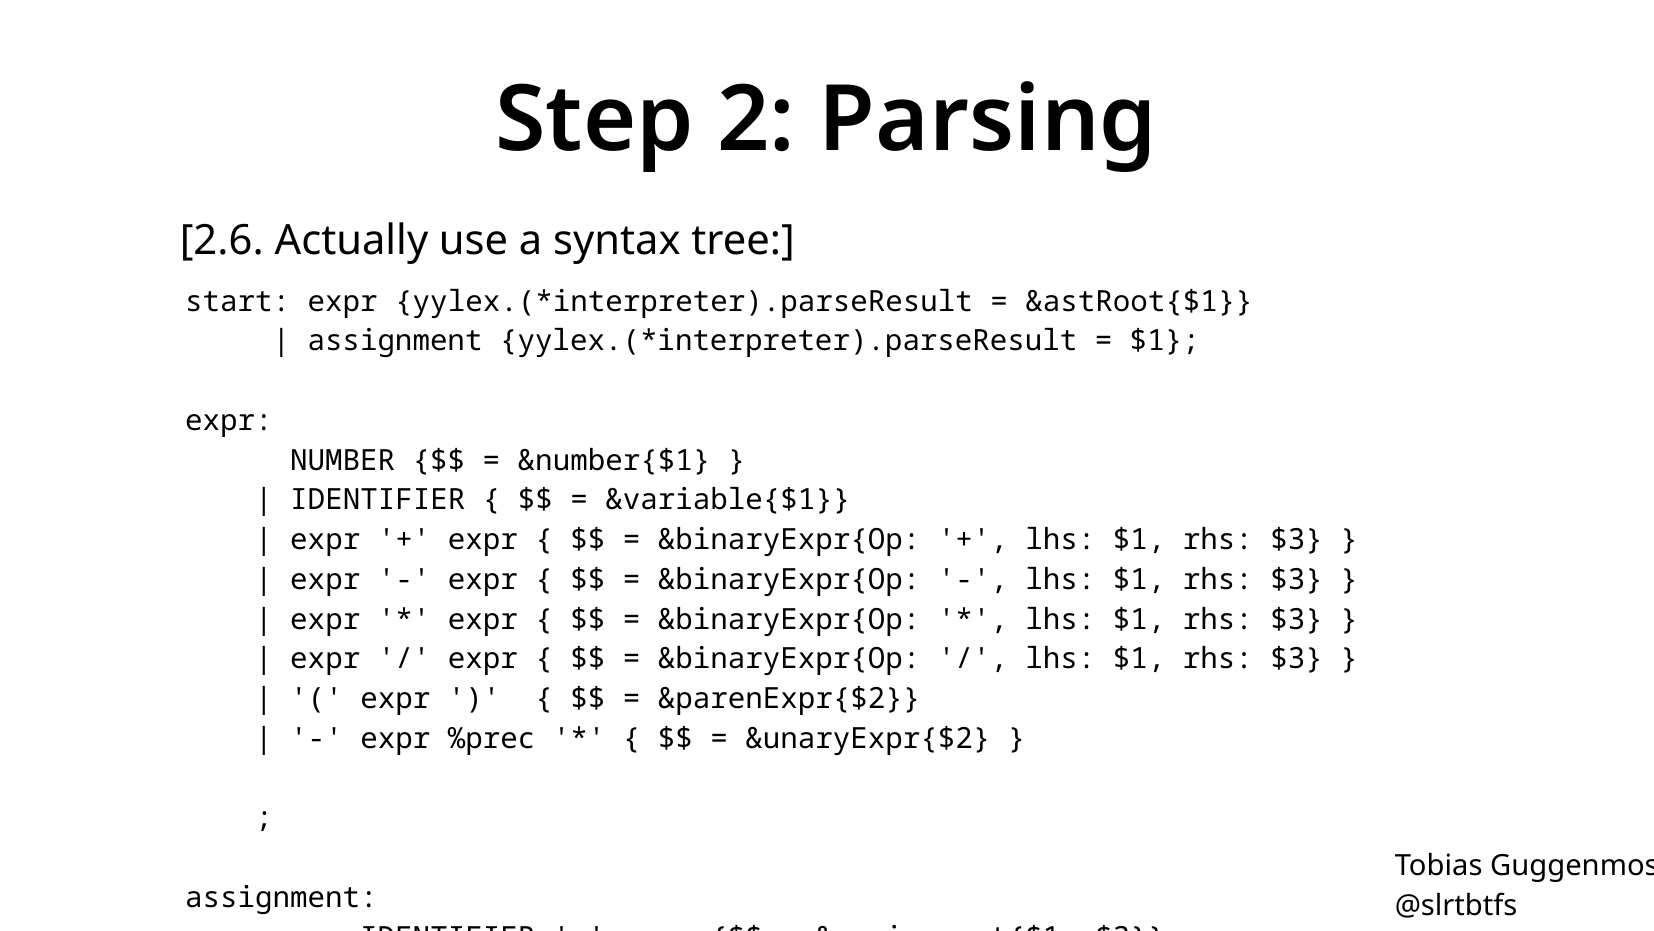

# Step 2: Parsing
[2.6. Actually use a syntax tree:]
start: expr {yylex.(*interpreter).parseResult = &astRoot{$1}}
 | assignment {yylex.(*interpreter).parseResult = $1};
expr:
 NUMBER {$$ = &number{$1} }
 | IDENTIFIER { $$ = &variable{$1}}
 | expr '+' expr { $$ = &binaryExpr{Op: '+', lhs: $1, rhs: $3} }
 | expr '-' expr { $$ = &binaryExpr{Op: '-', lhs: $1, rhs: $3} }
 | expr '*' expr { $$ = &binaryExpr{Op: '*', lhs: $1, rhs: $3} }
 | expr '/' expr { $$ = &binaryExpr{Op: '/', lhs: $1, rhs: $3} }
 | '(' expr ')' { $$ = &parenExpr{$2}}
 | '-' expr %prec '*' { $$ = &unaryExpr{$2} }
 ;
assignment:
 IDENTIFIER '=' expr {$$ = &assignment{$1, $3}};